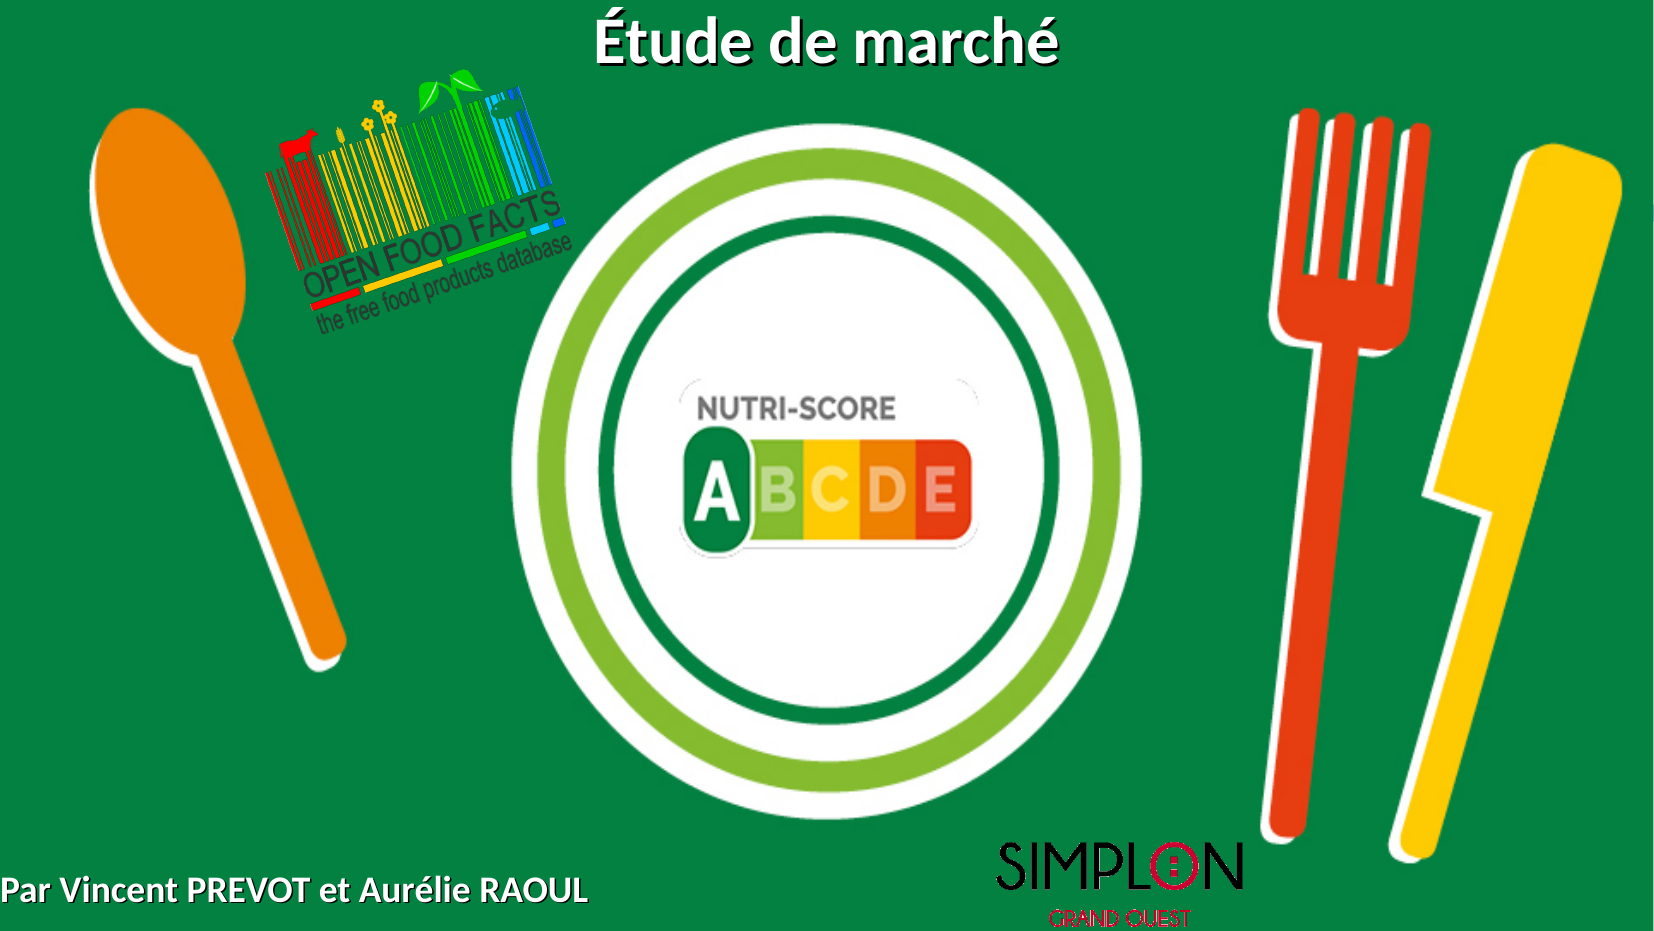

Étude de marché
#
Par Vincent PREVOT et Aurélie RAOUL